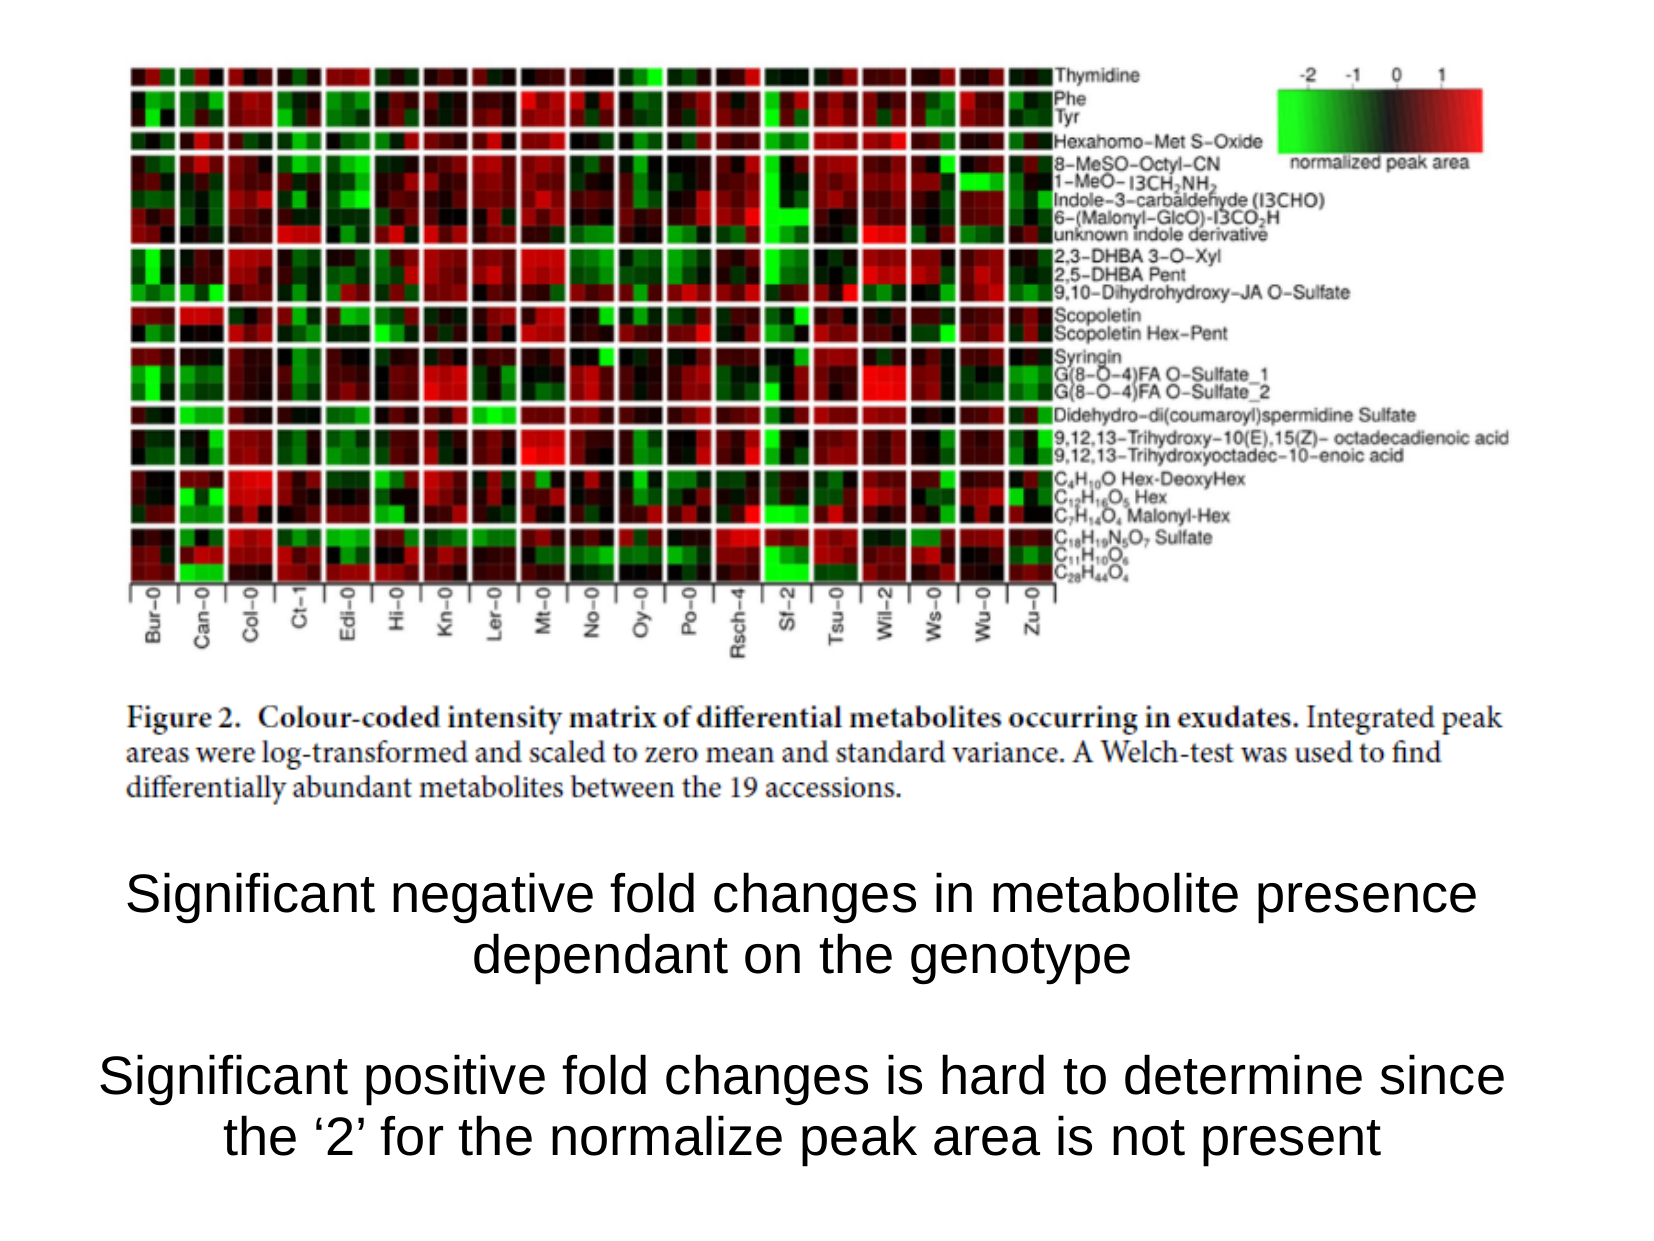

#
Significant negative fold changes in metabolite presence dependant on the genotype
Significant positive fold changes is hard to determine since the ‘2’ for the normalize peak area is not present